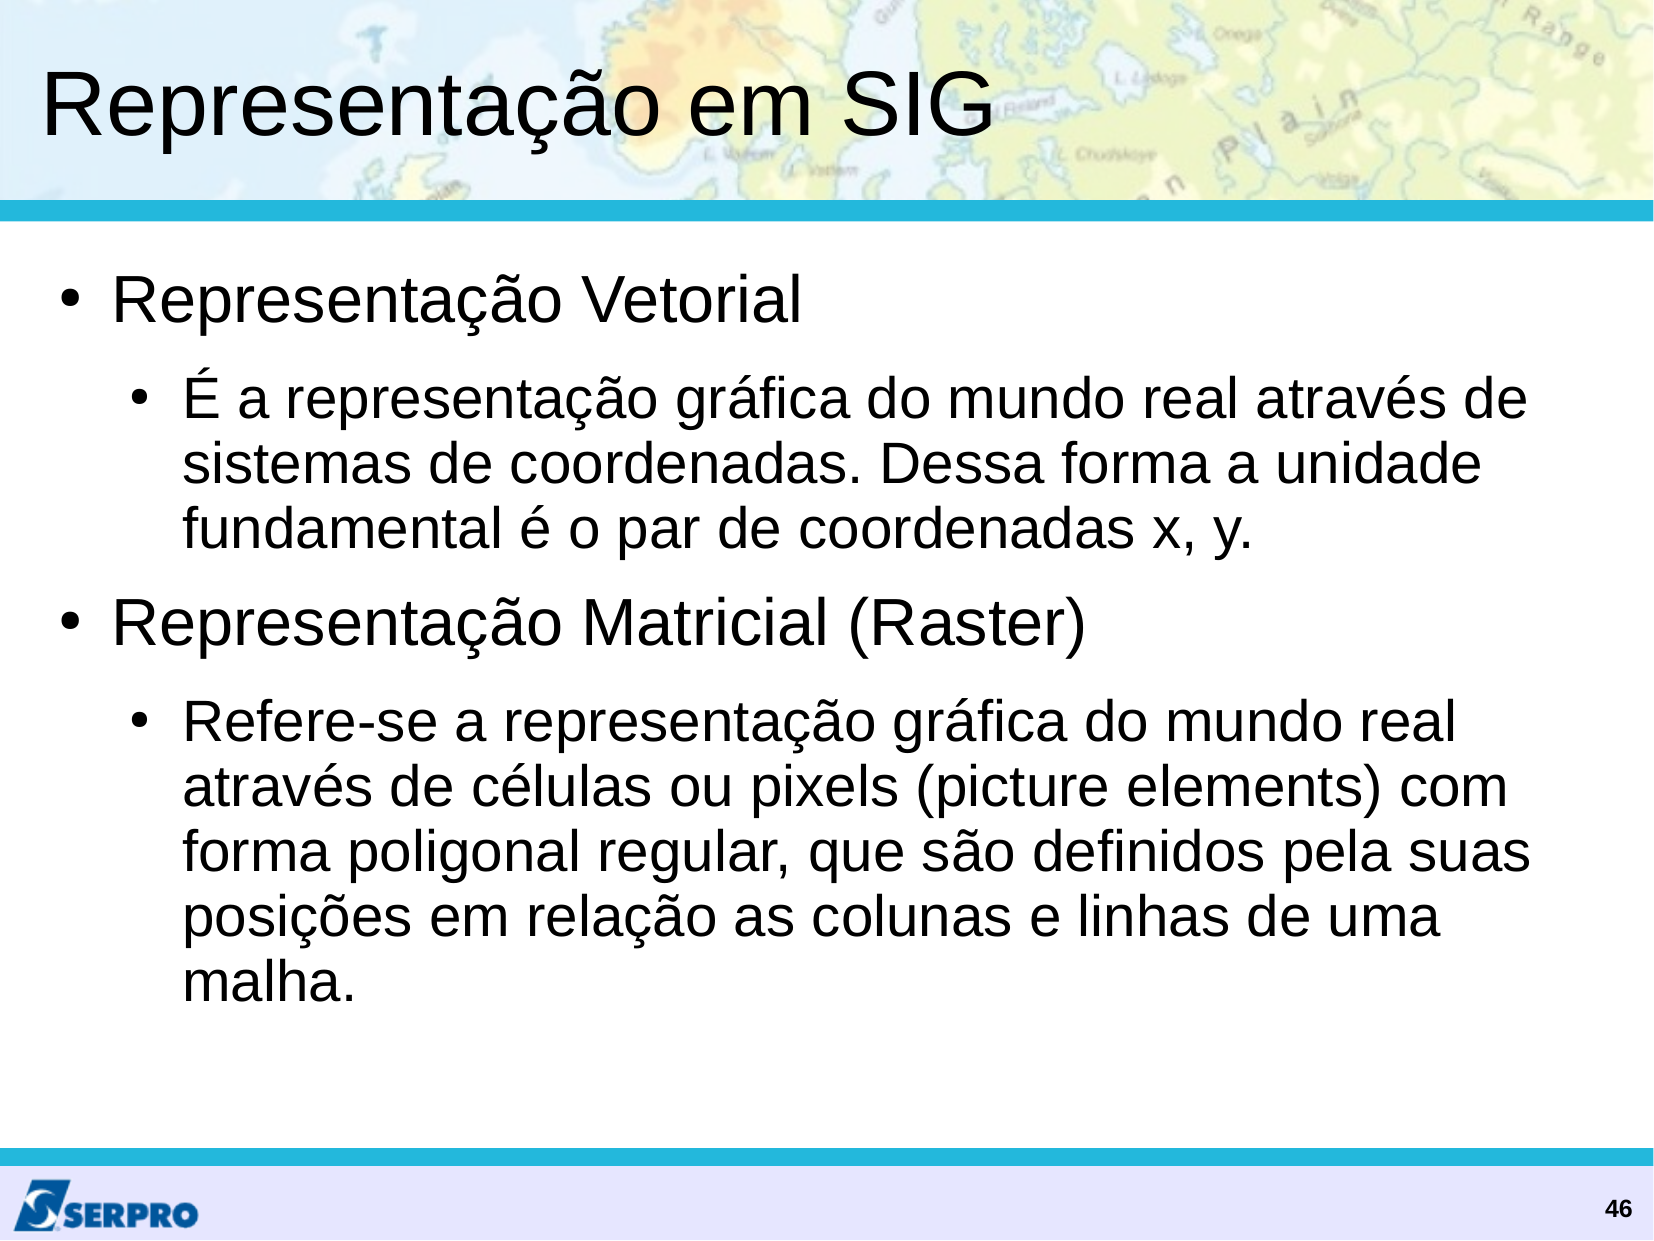

# Representação em SIG
Representação Vetorial
É a representação gráfica do mundo real através de sistemas de coordenadas. Dessa forma a unidade fundamental é o par de coordenadas x, y.
Representação Matricial (Raster)
Refere-se a representação gráfica do mundo real através de células ou pixels (picture elements) com forma poligonal regular, que são definidos pela suas posições em relação as colunas e linhas de uma malha.
46